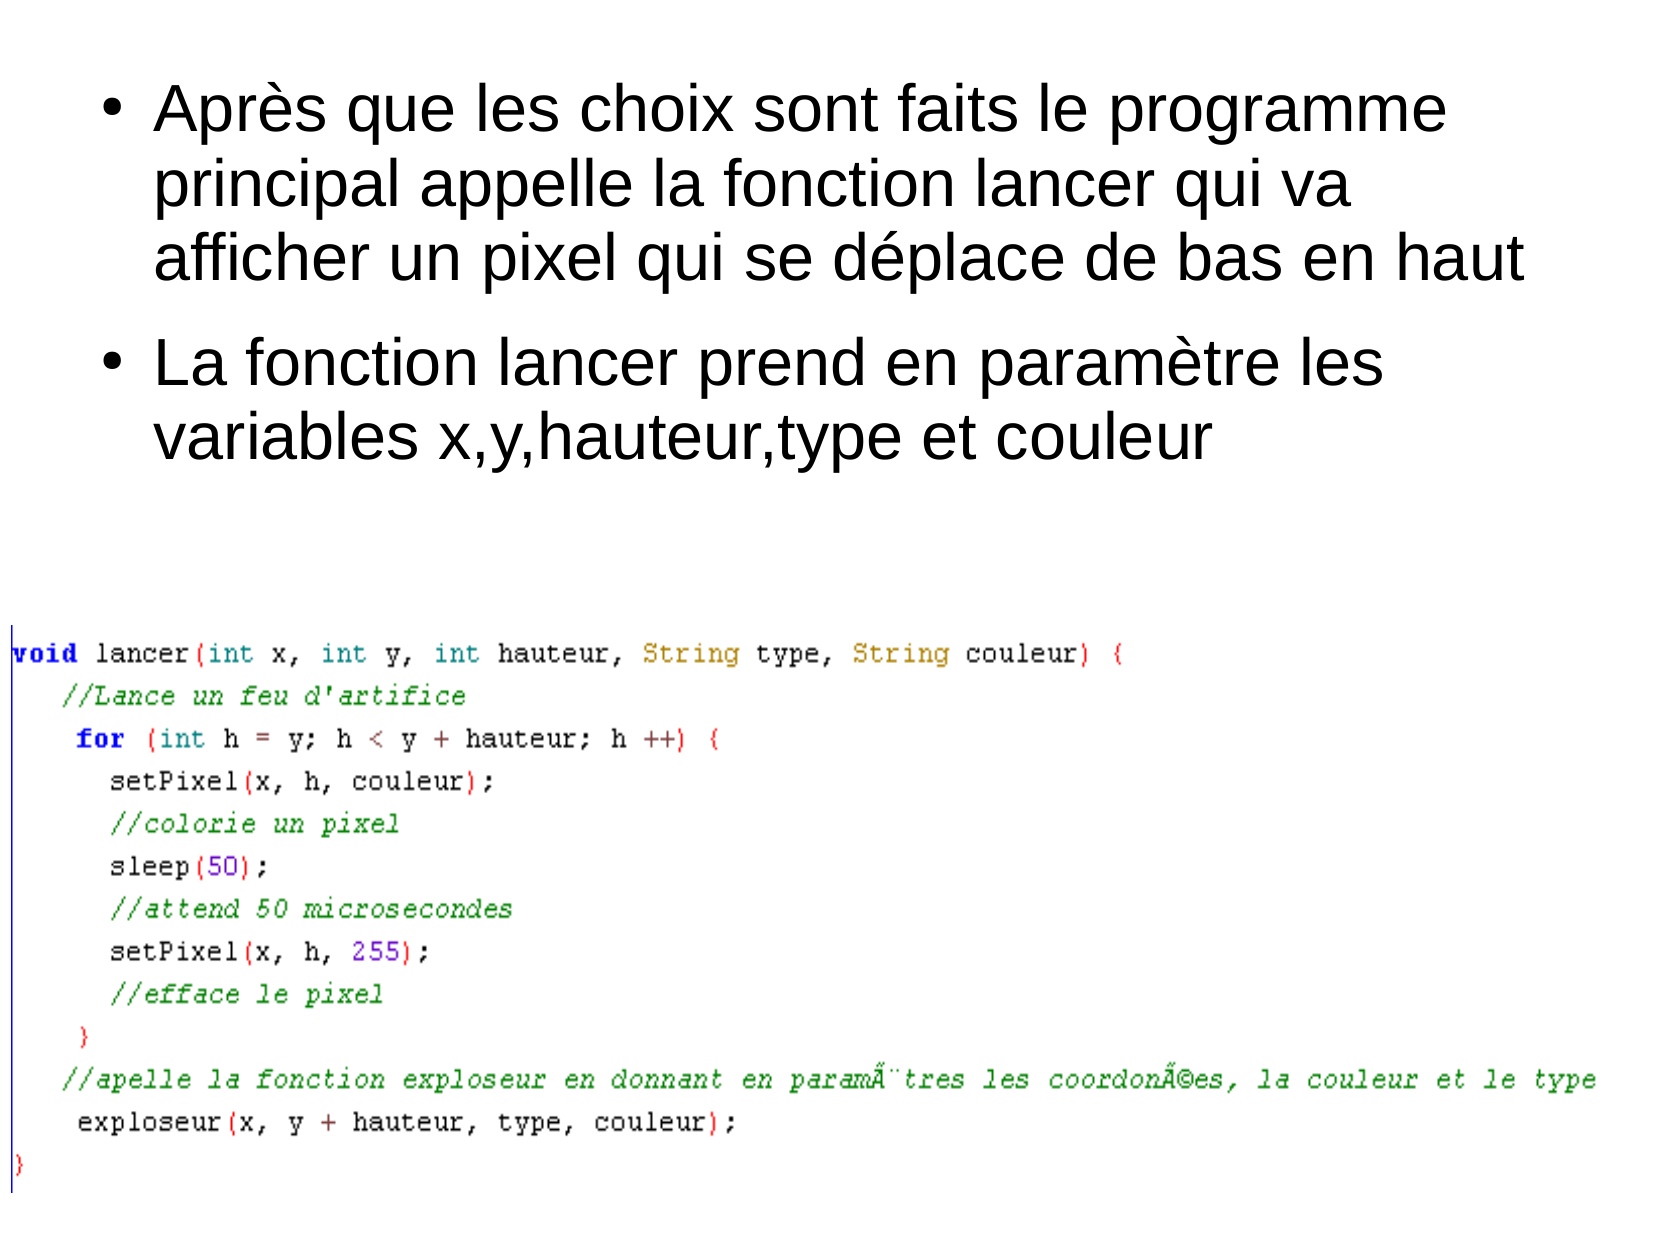

# Après que les choix sont faits le programme principal appelle la fonction lancer qui va afficher un pixel qui se déplace de bas en haut
La fonction lancer prend en paramètre les variables x,y,hauteur,type et couleur